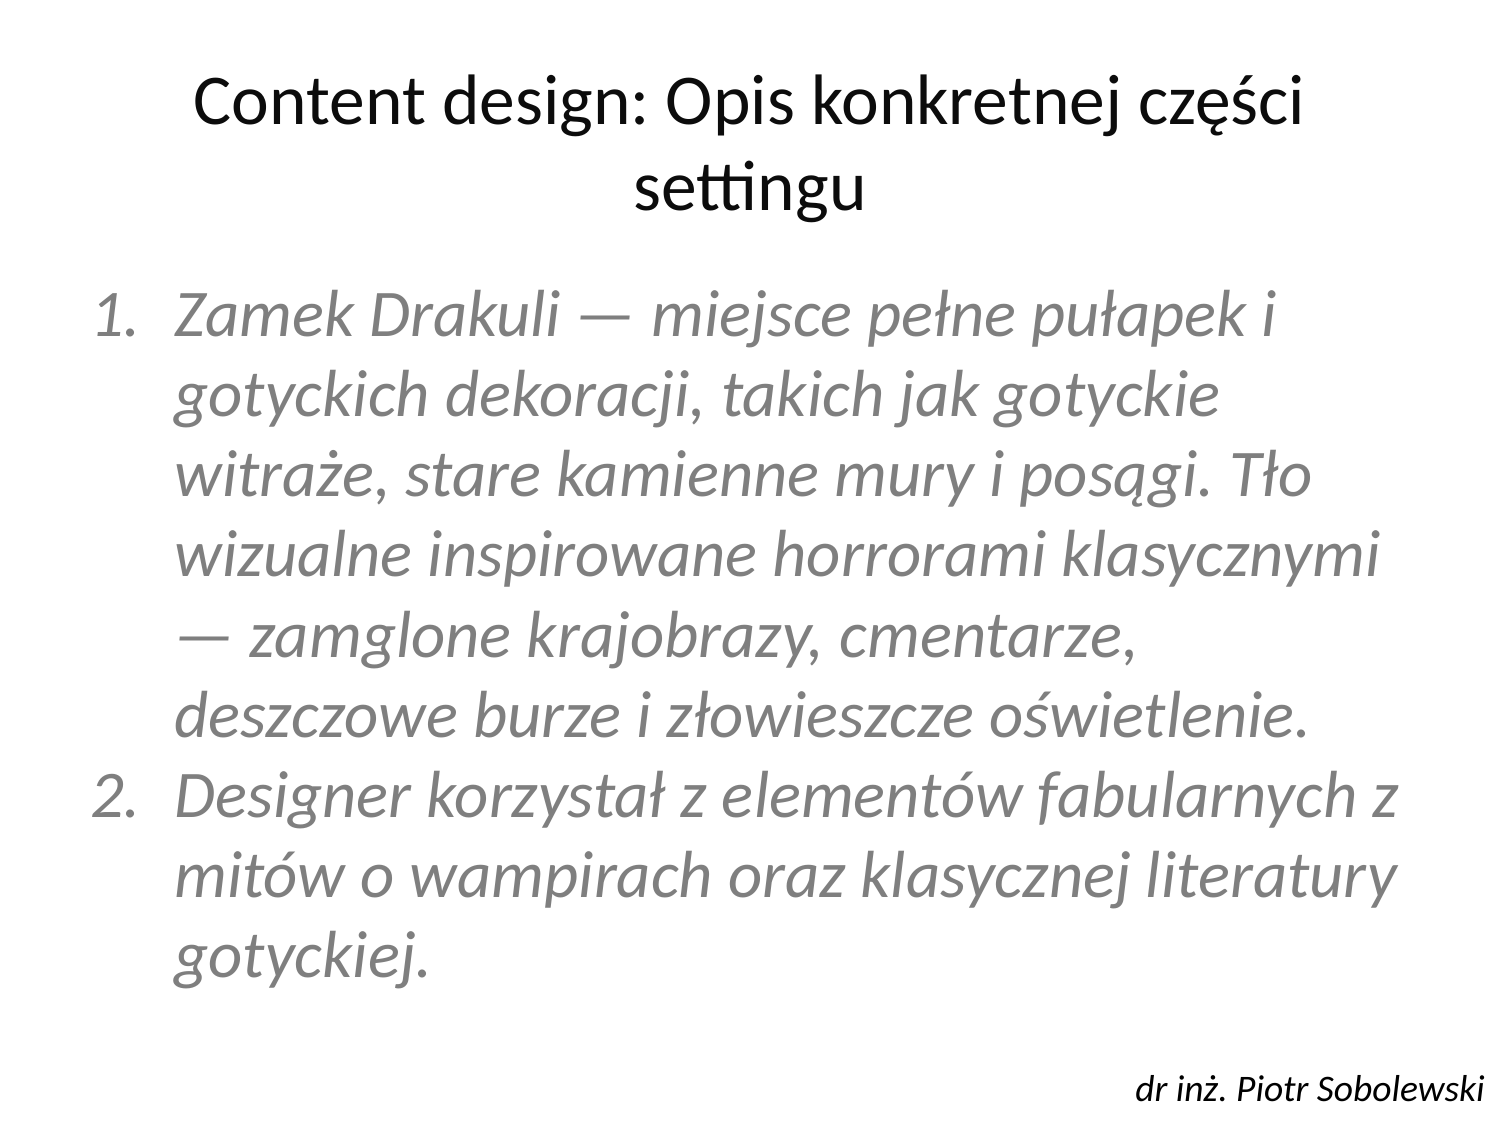

# Content design: Opis konkretnej części settingu
Zamek Drakuli — miejsce pełne pułapek i gotyckich dekoracji, takich jak gotyckie witraże, stare kamienne mury i posągi. Tło wizualne inspirowane horrorami klasycznymi — zamglone krajobrazy, cmentarze, deszczowe burze i złowieszcze oświetlenie.
Designer korzystał z elementów fabularnych z mitów o wampirach oraz klasycznej literatury gotyckiej.
dr inż. Piotr Sobolewski